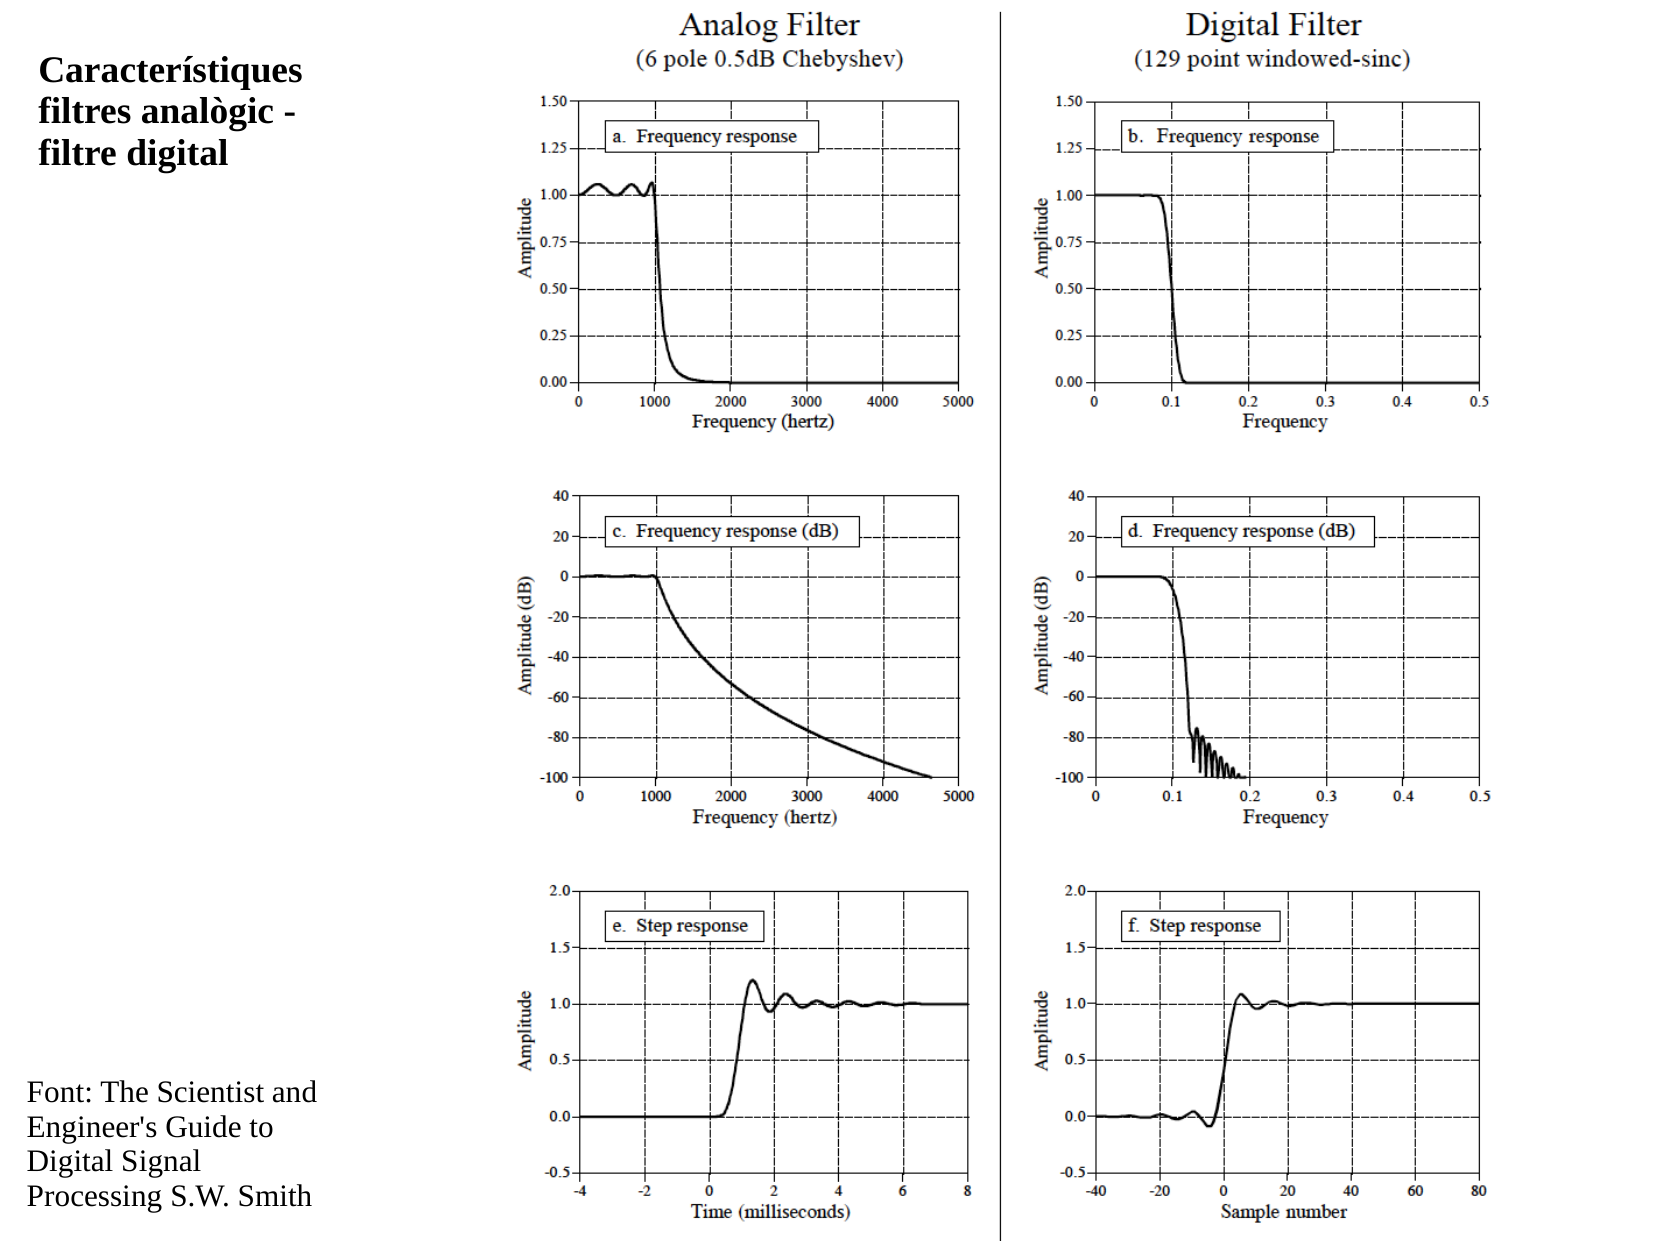

Característiques filtres analògic - filtre digital
Font: The Scientist and Engineer's Guide to Digital Signal Processing S.W. Smith